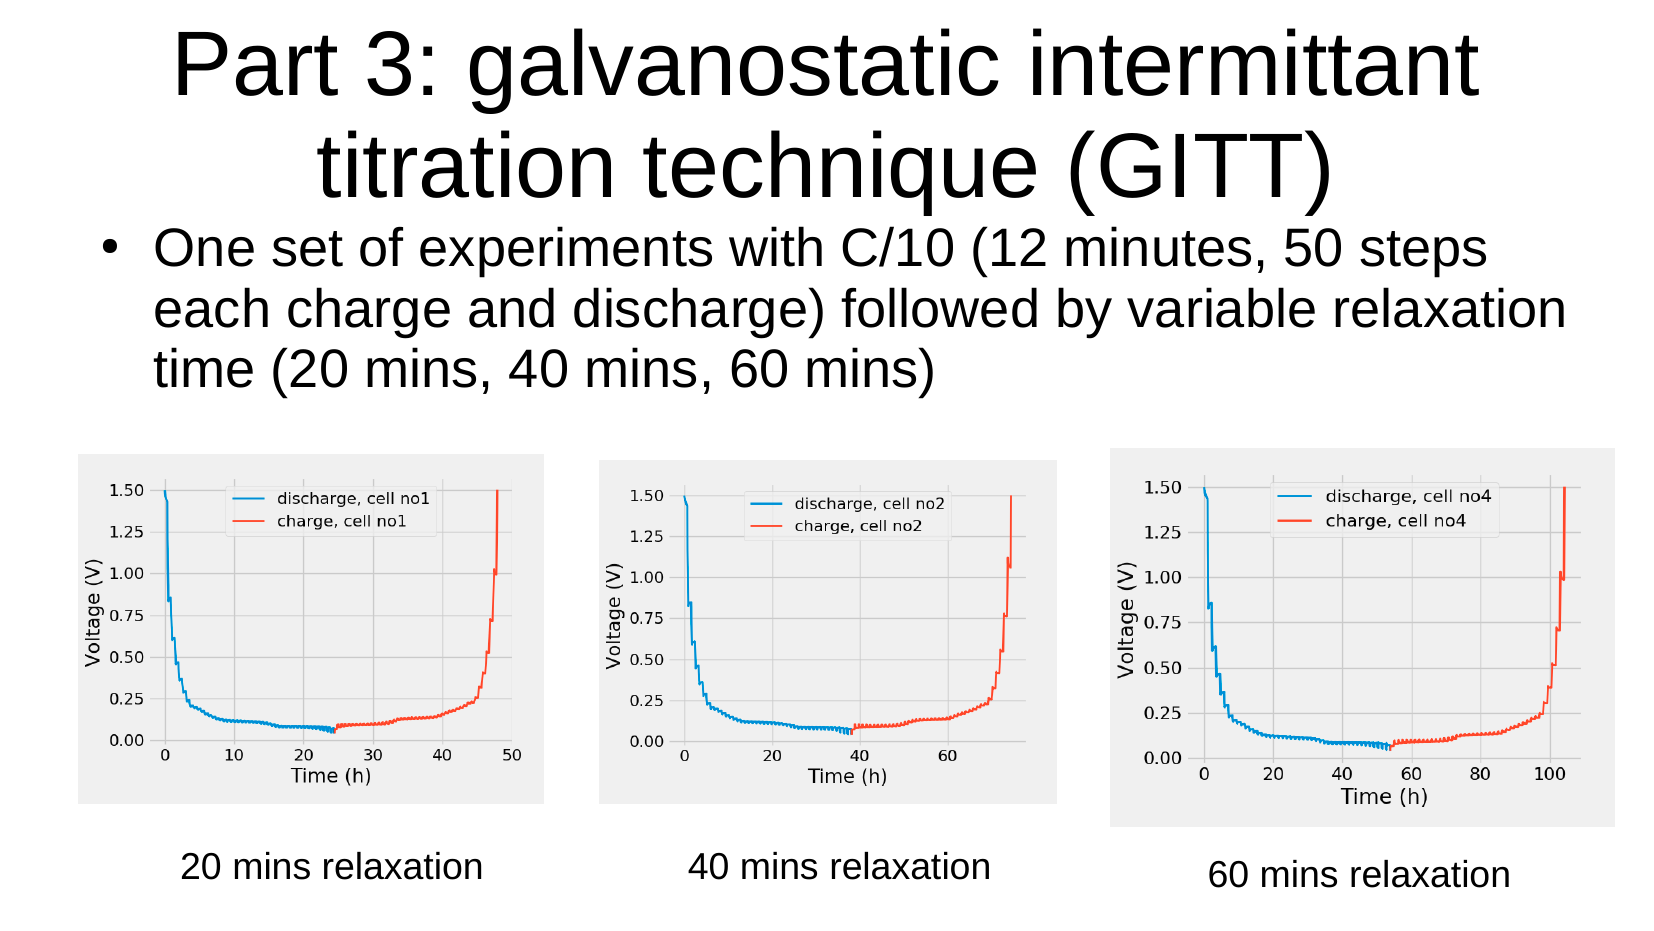

# Part 3: galvanostatic intermittant titration technique (GITT)
One set of experiments with C/10 (12 minutes, 50 steps each charge and discharge) followed by variable relaxation time (20 mins, 40 mins, 60 mins)
20 mins relaxation
40 mins relaxation
60 mins relaxation